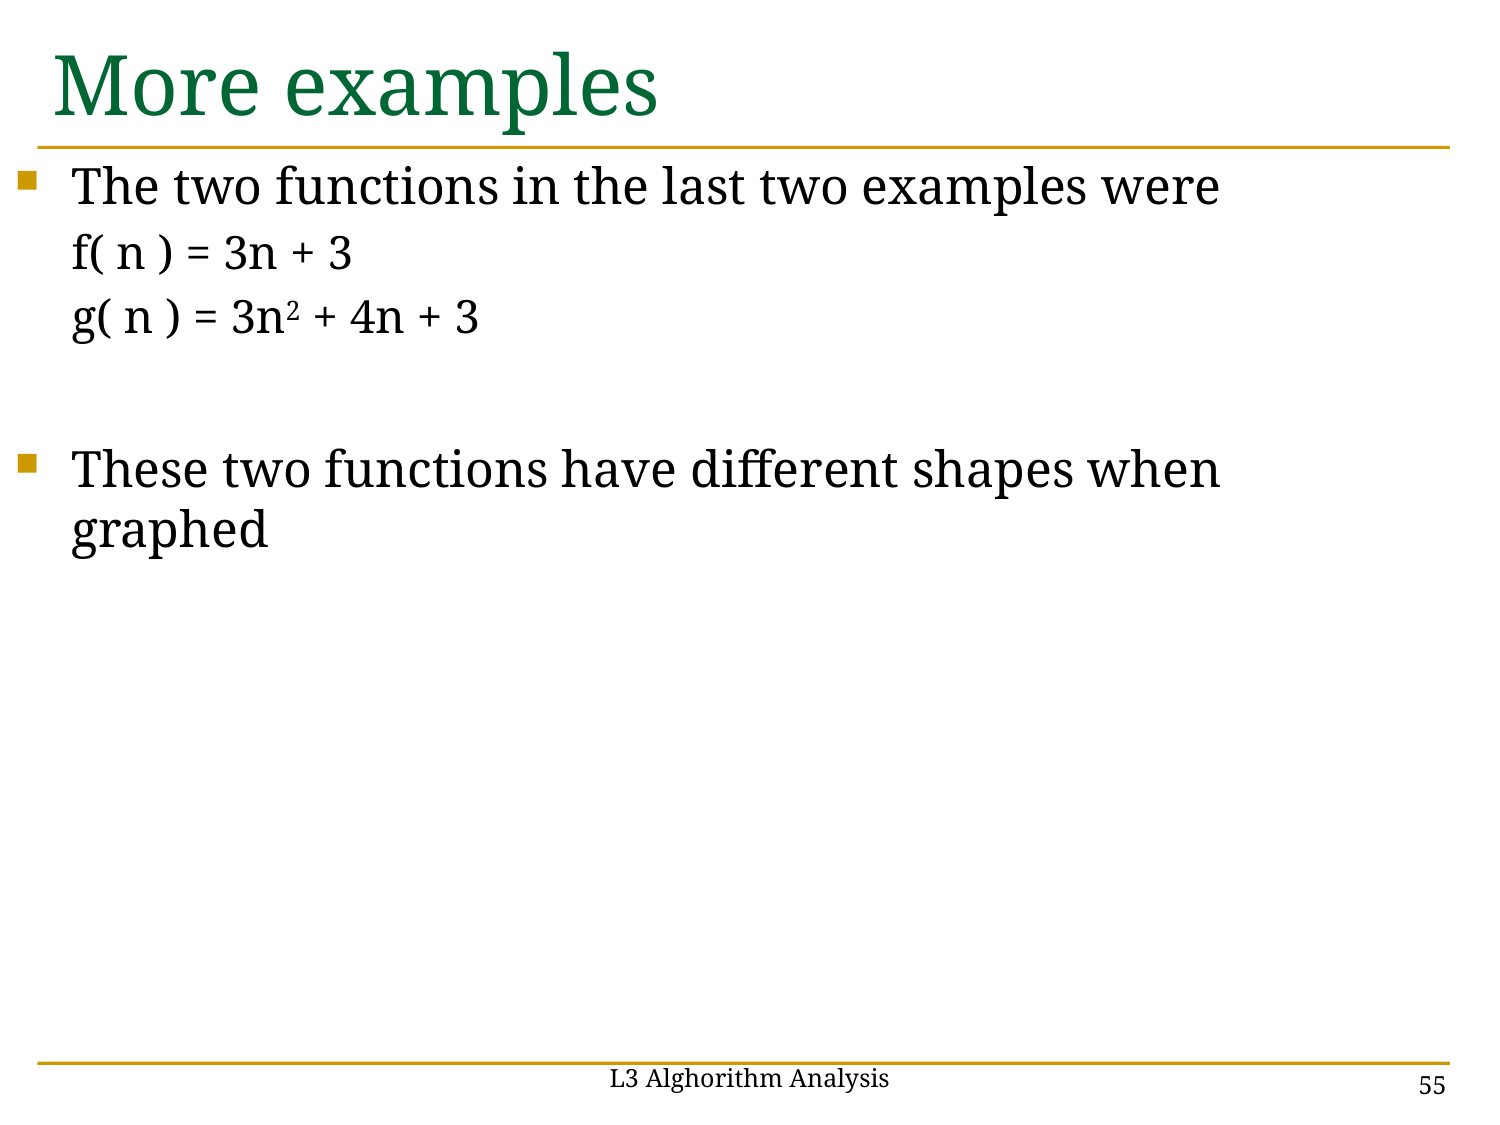

# More examples
The two functions in the last two examples were
f( n ) = 3n + 3
g( n ) = 3n2 + 4n + 3
These two functions have different shapes when graphed
L3 Alghorithm Analysis